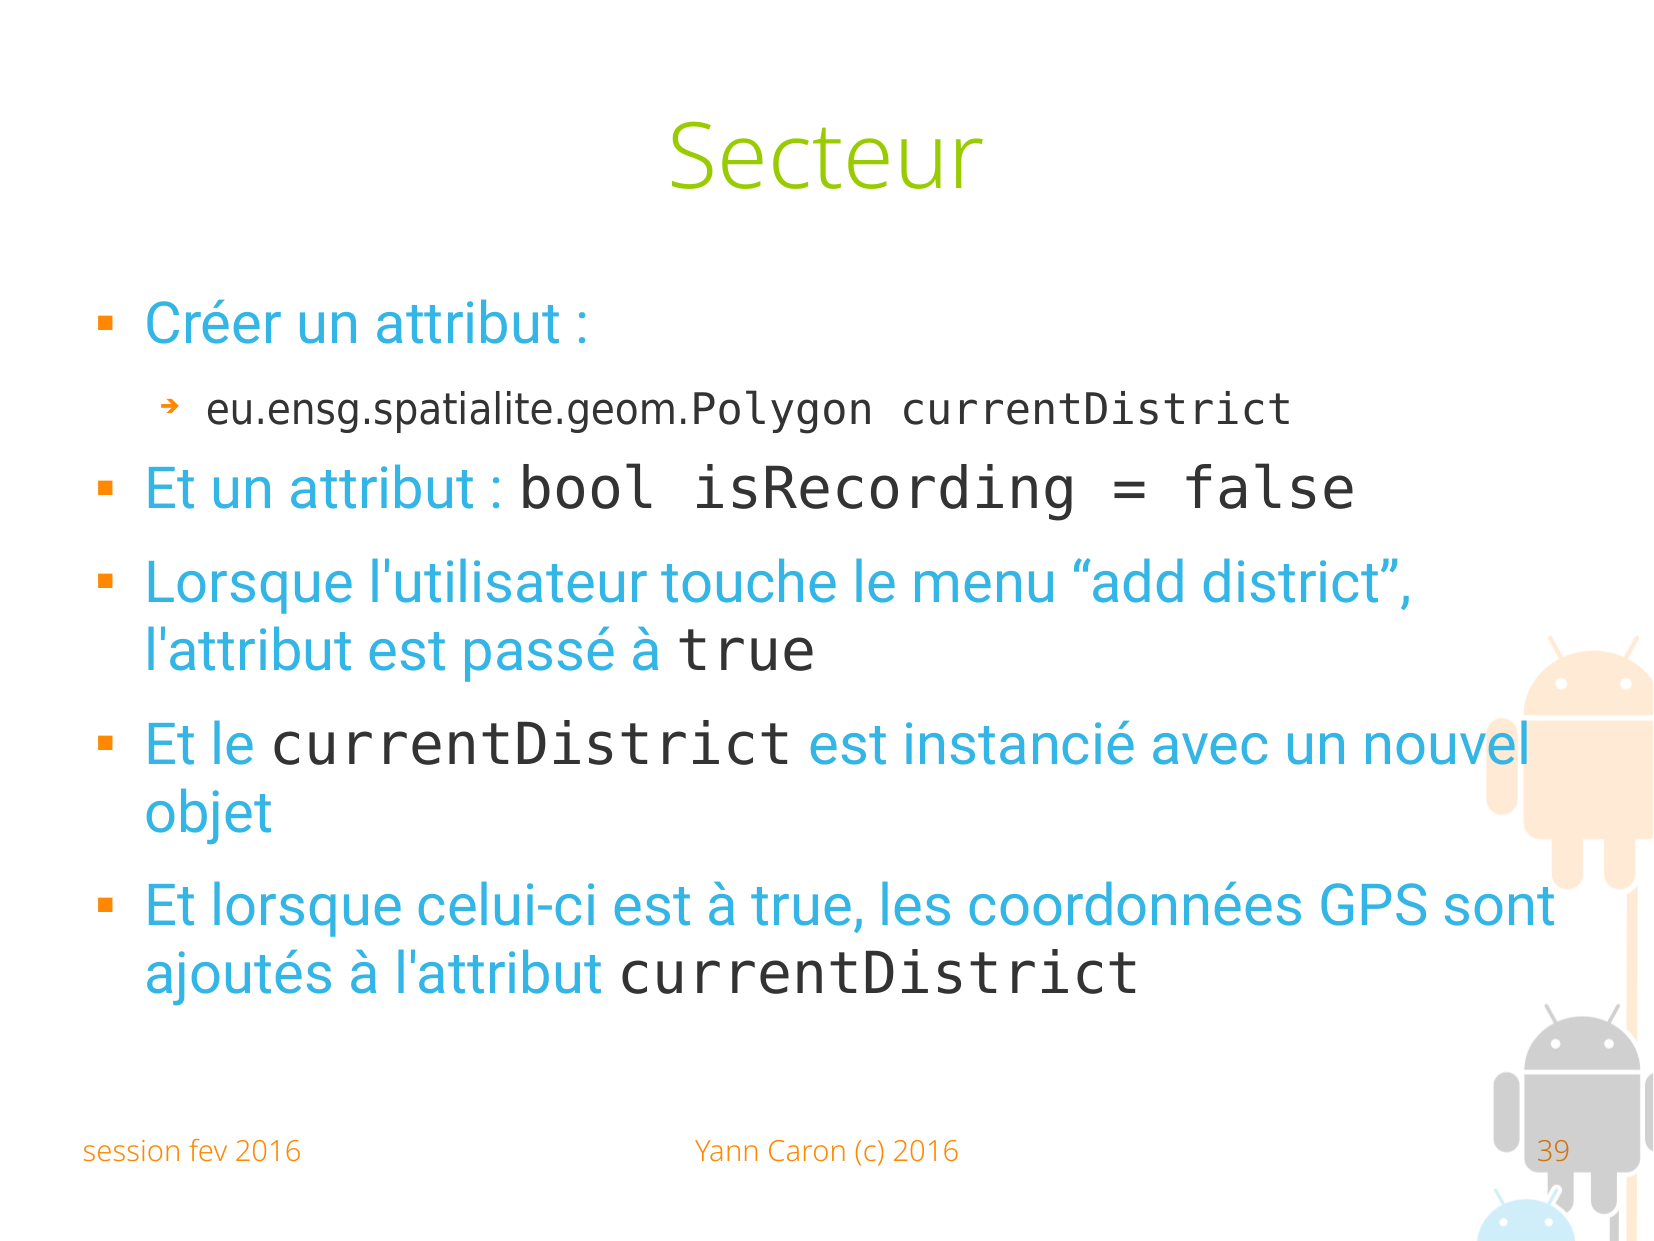

# Secteur
Créer un attribut :
eu.ensg.spatialite.geom.Polygon currentDistrict
Et un attribut : bool isRecording = false
Lorsque l'utilisateur touche le menu “add district”, l'attribut est passé à true
Et le currentDistrict est instancié avec un nouvel objet
Et lorsque celui-ci est à true, les coordonnées GPS sont ajoutés à l'attribut currentDistrict
session fev 2016
Yann Caron (c) 2016
39